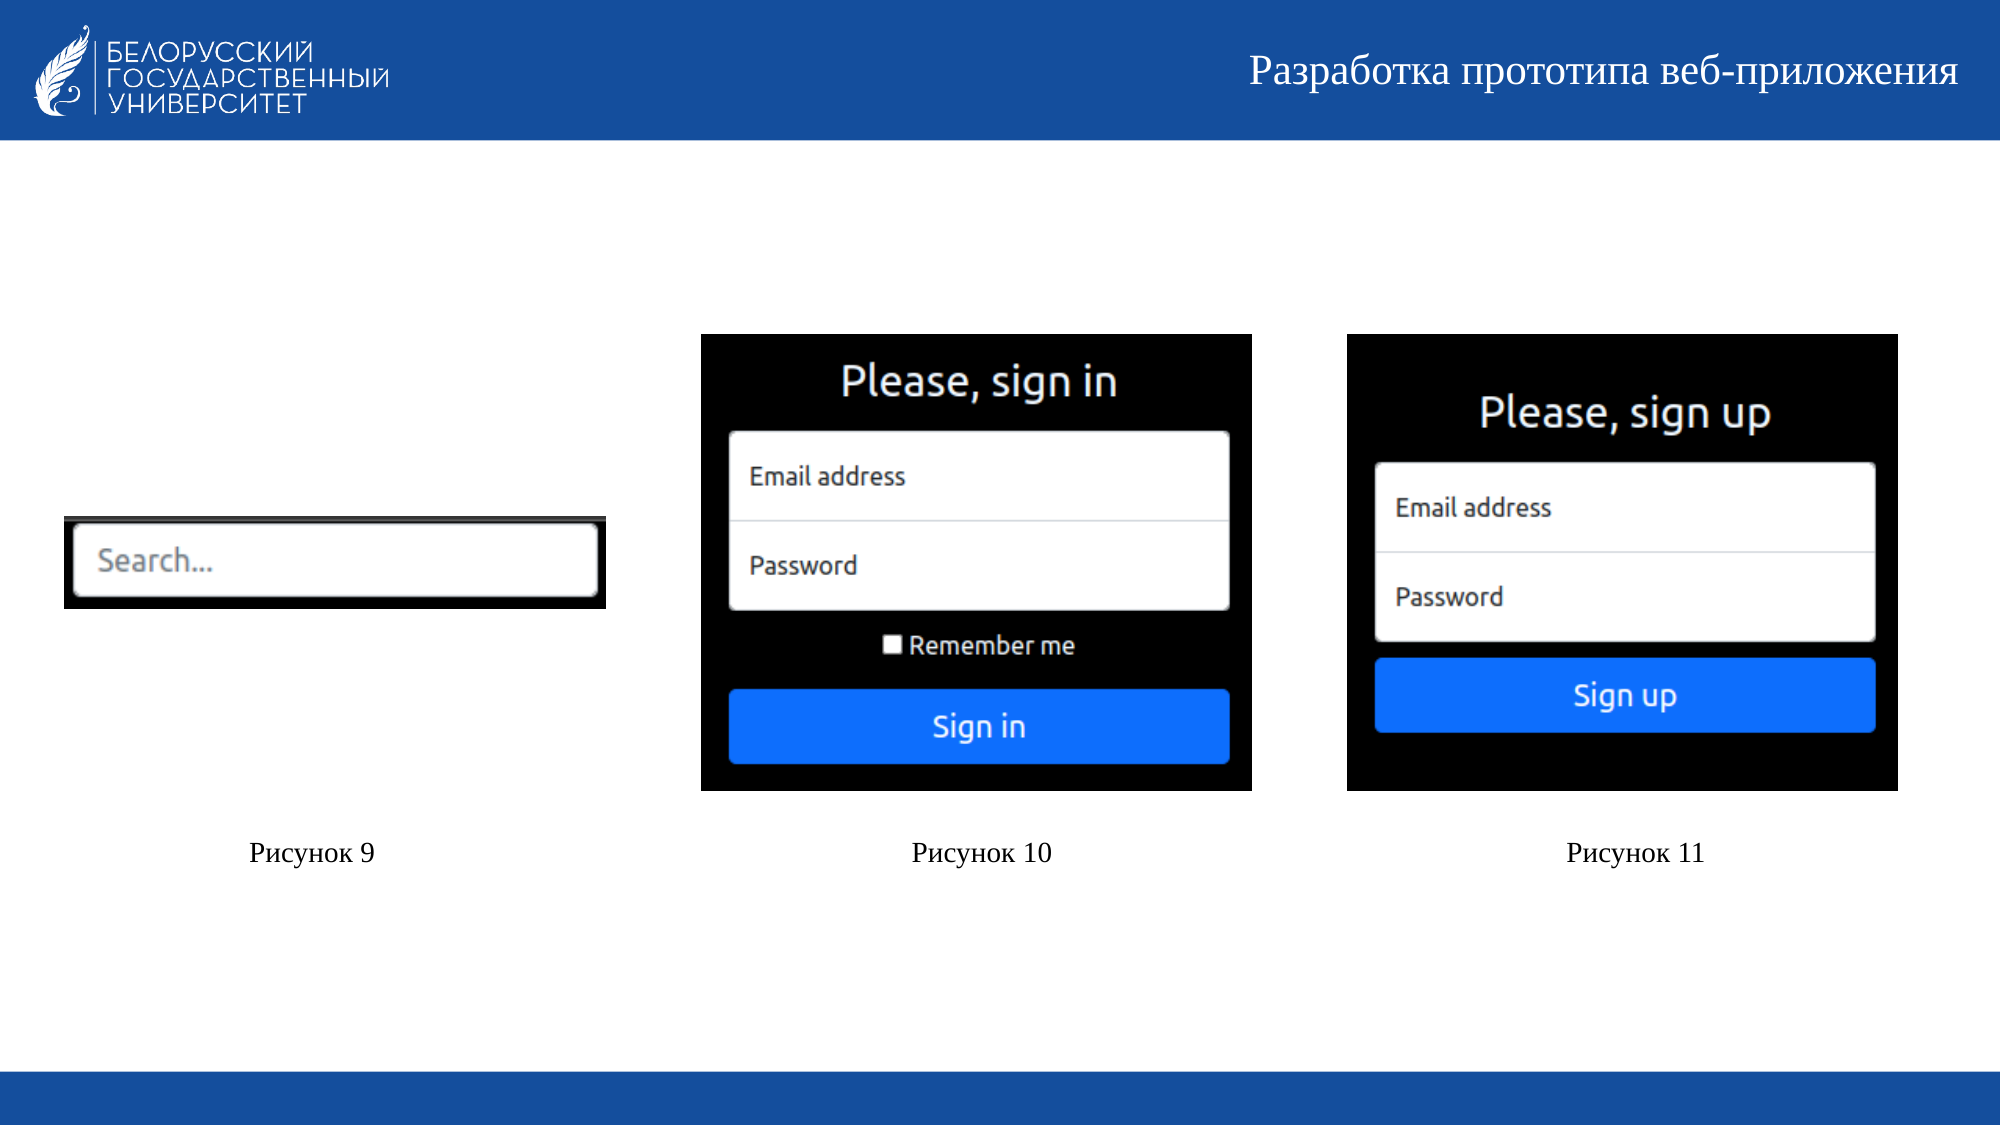

# Разработка прототипа веб-приложения
Рисунок 9
Рисунок 10
Рисунок 11